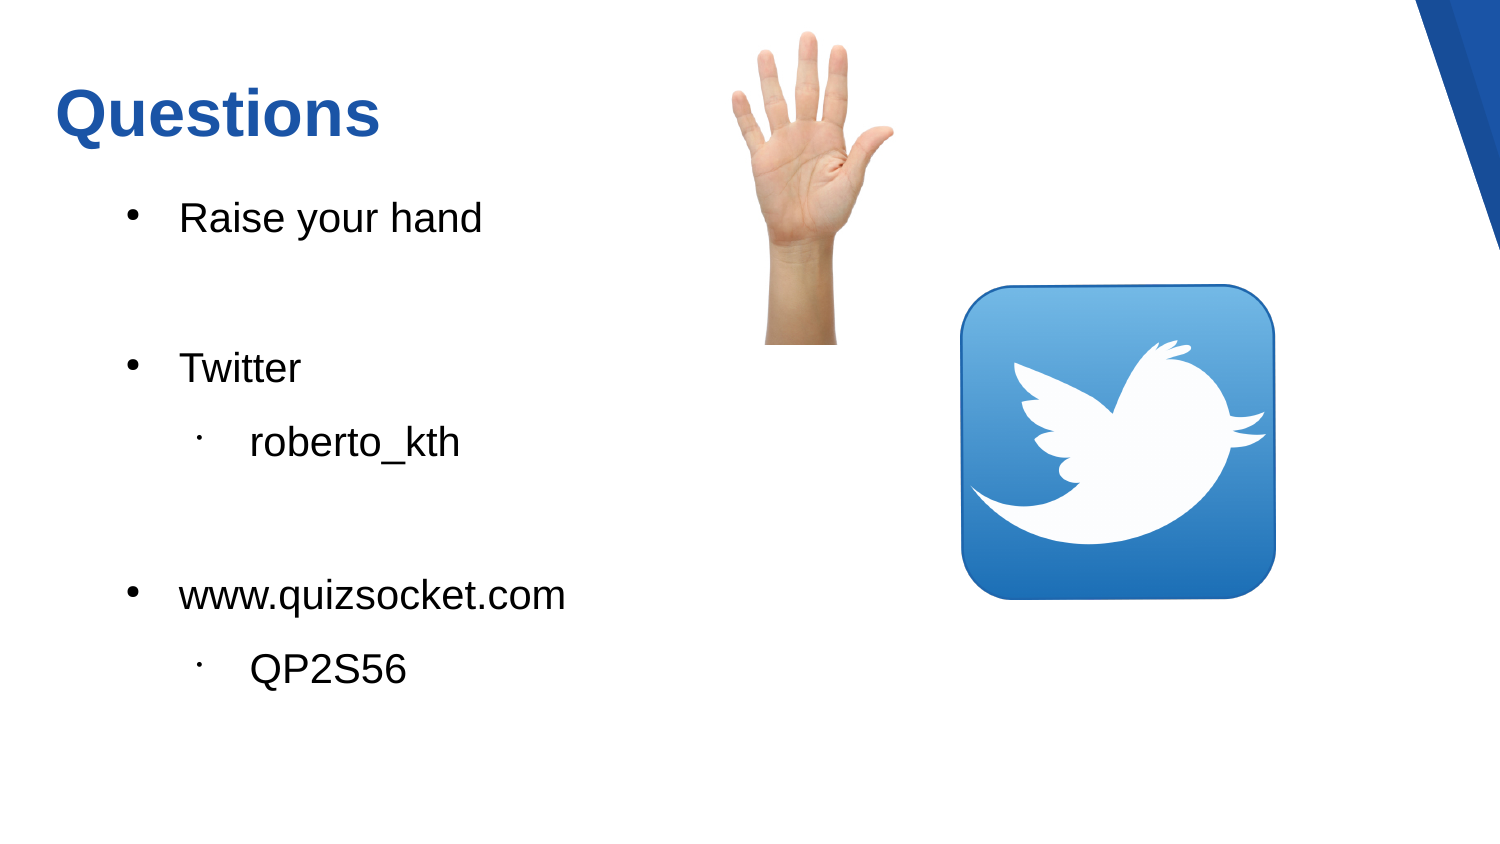

Questions
# Raise your hand
Twitter
roberto_kth
www.quizsocket.com
QP2S56